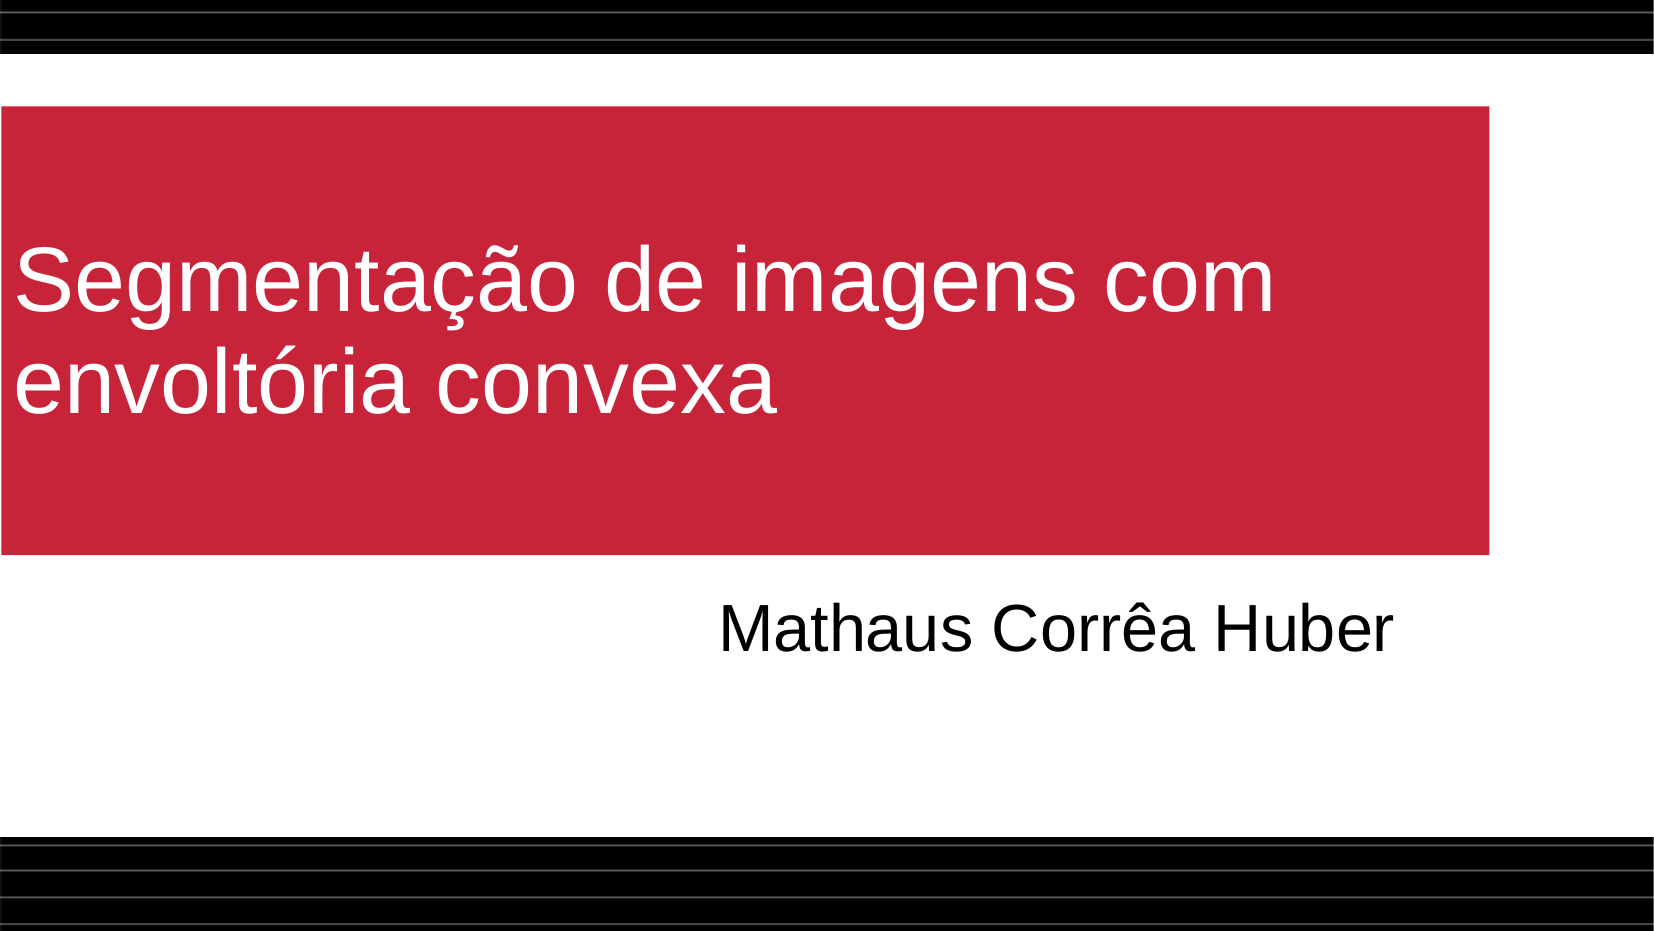

# Segmentação de imagens com envoltória convexa
Mathaus Corrêa Huber